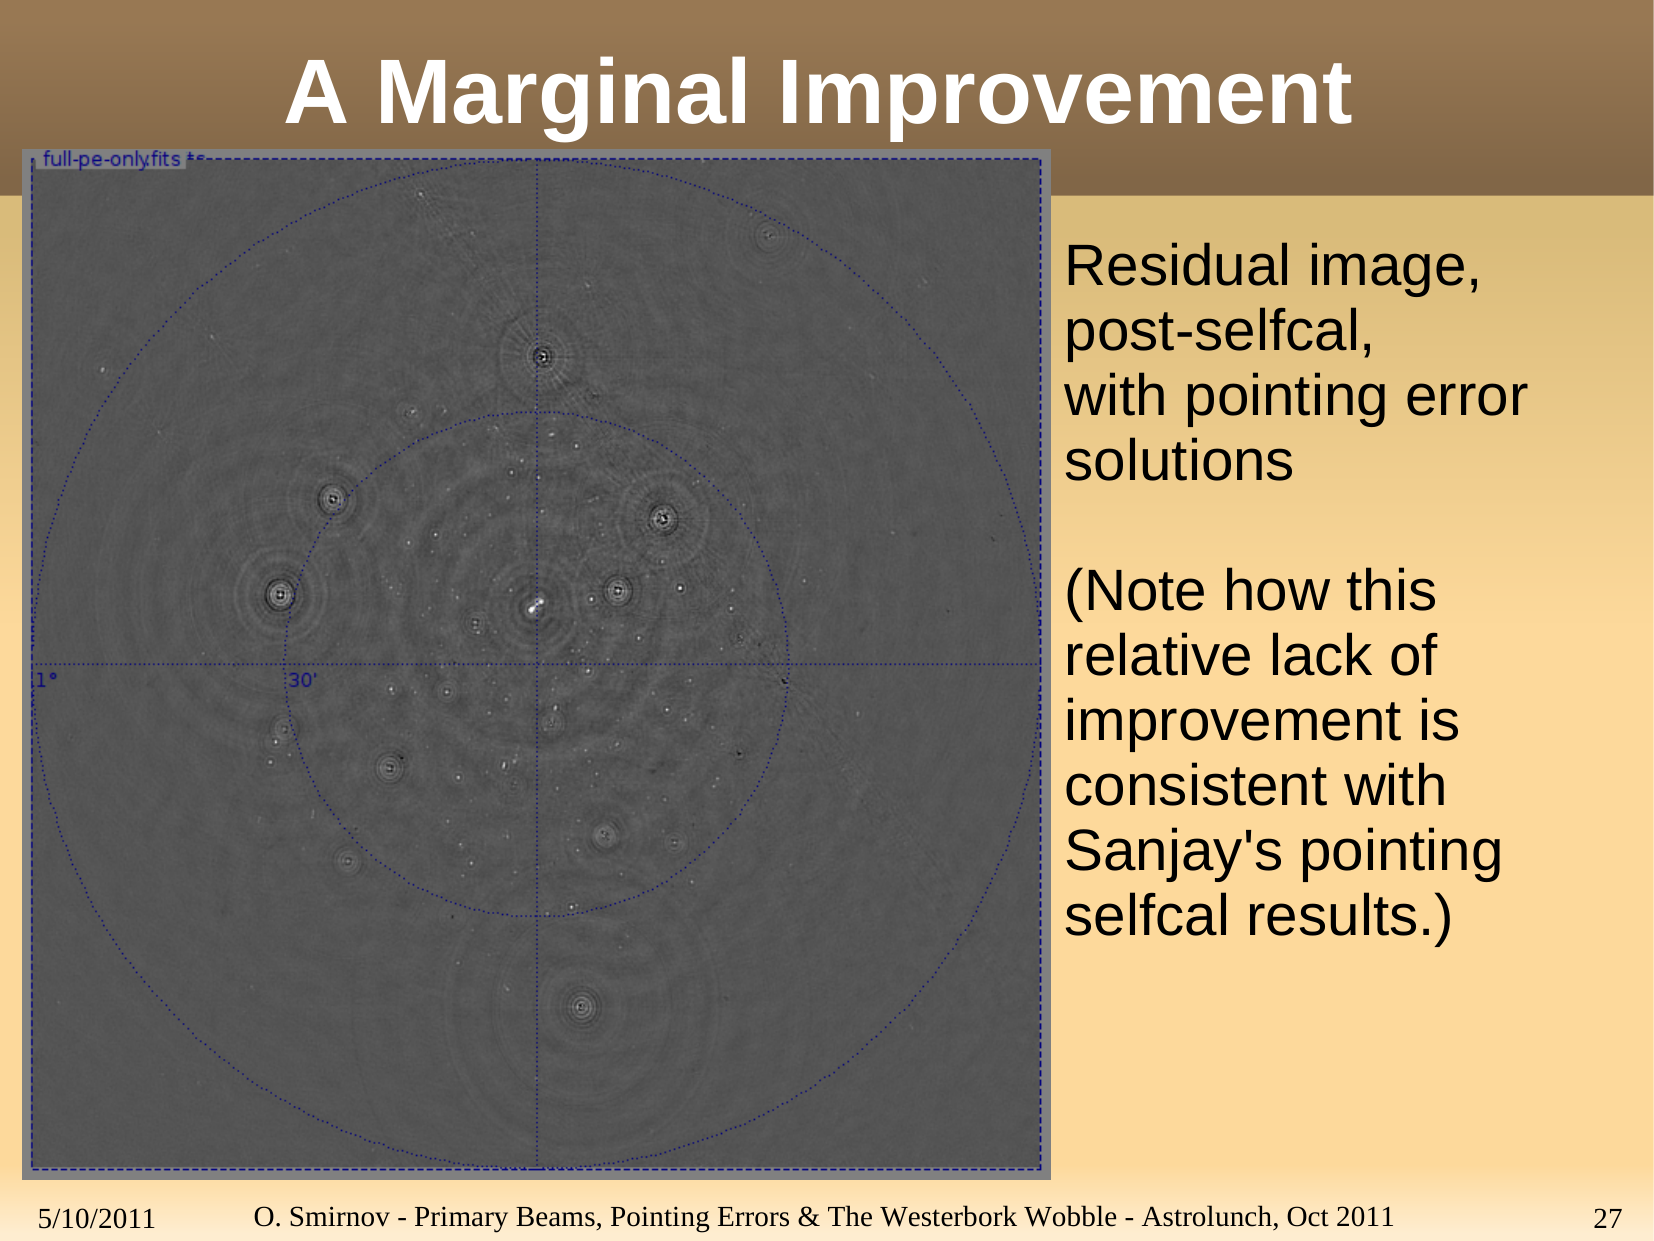

# A Marginal Improvement
Residual image,
post-selfcal,
with pointing error solutions
(Note how this relative lack of improvement is consistent with Sanjay's pointing selfcal results.)
O. Smirnov - Primary Beams, Pointing Errors & The Westerbork Wobble - Astrolunch, Oct 2011
5/10/2011
27